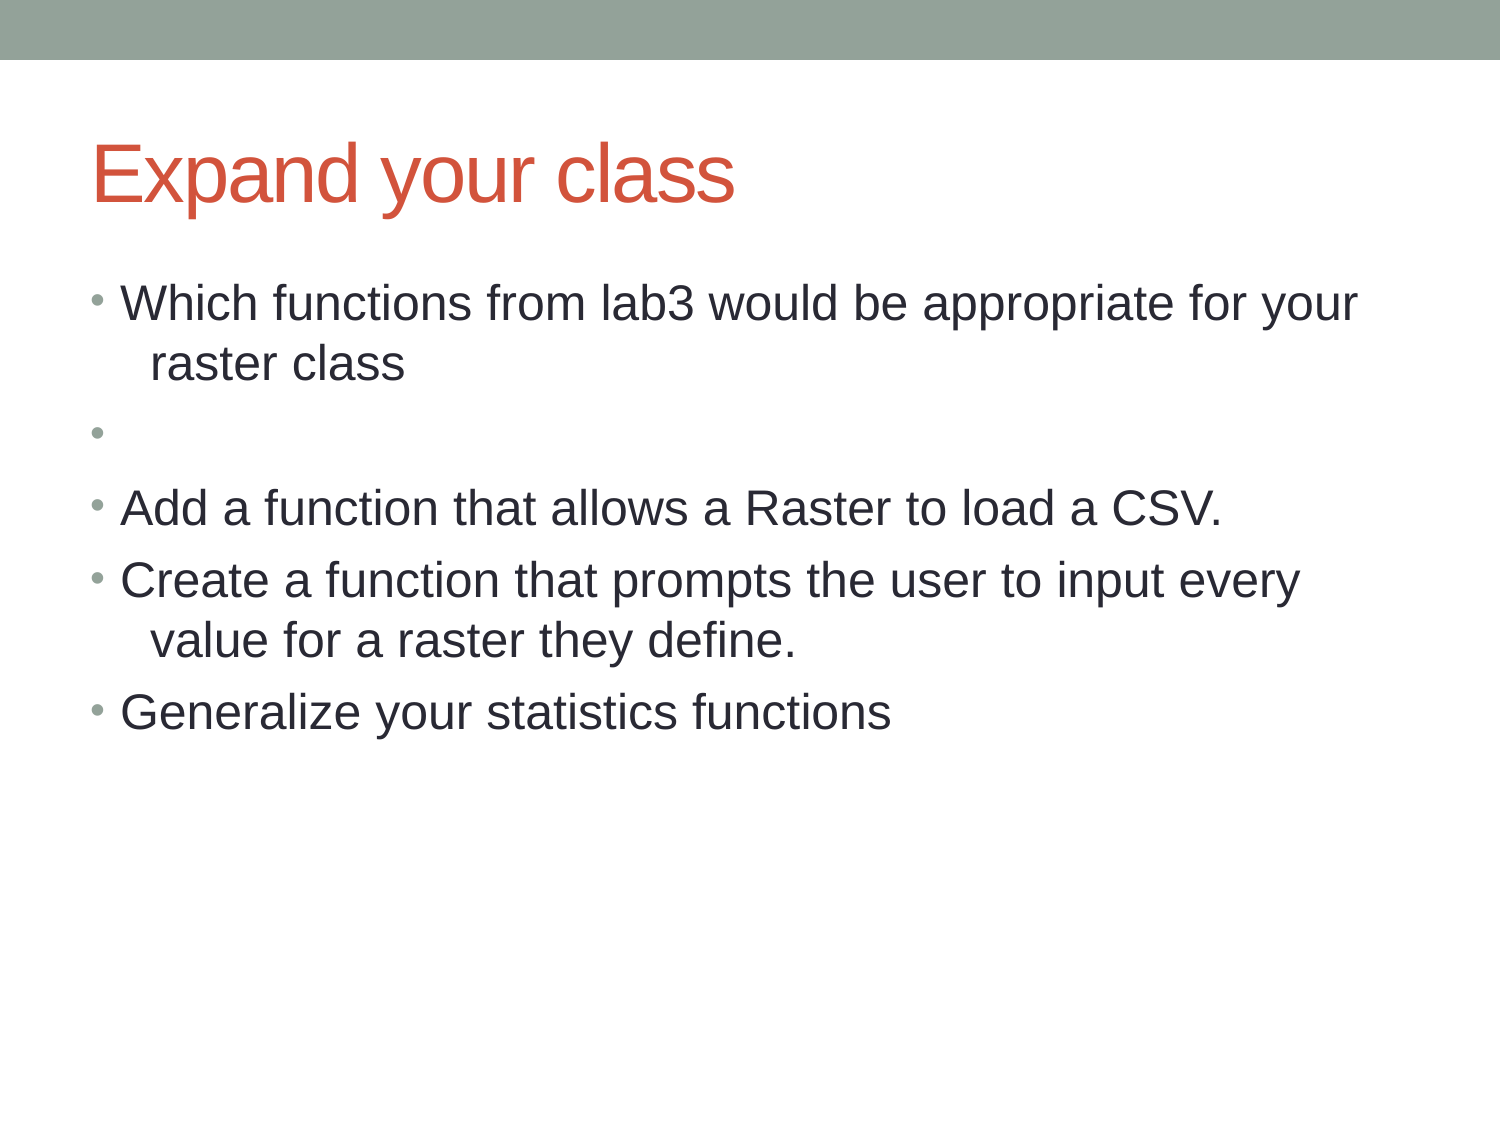

# Expand your class
Which functions from lab3 would be appropriate for your raster class
Add a function that allows a Raster to load a CSV.
Create a function that prompts the user to input every value for a raster they define.
Generalize your statistics functions